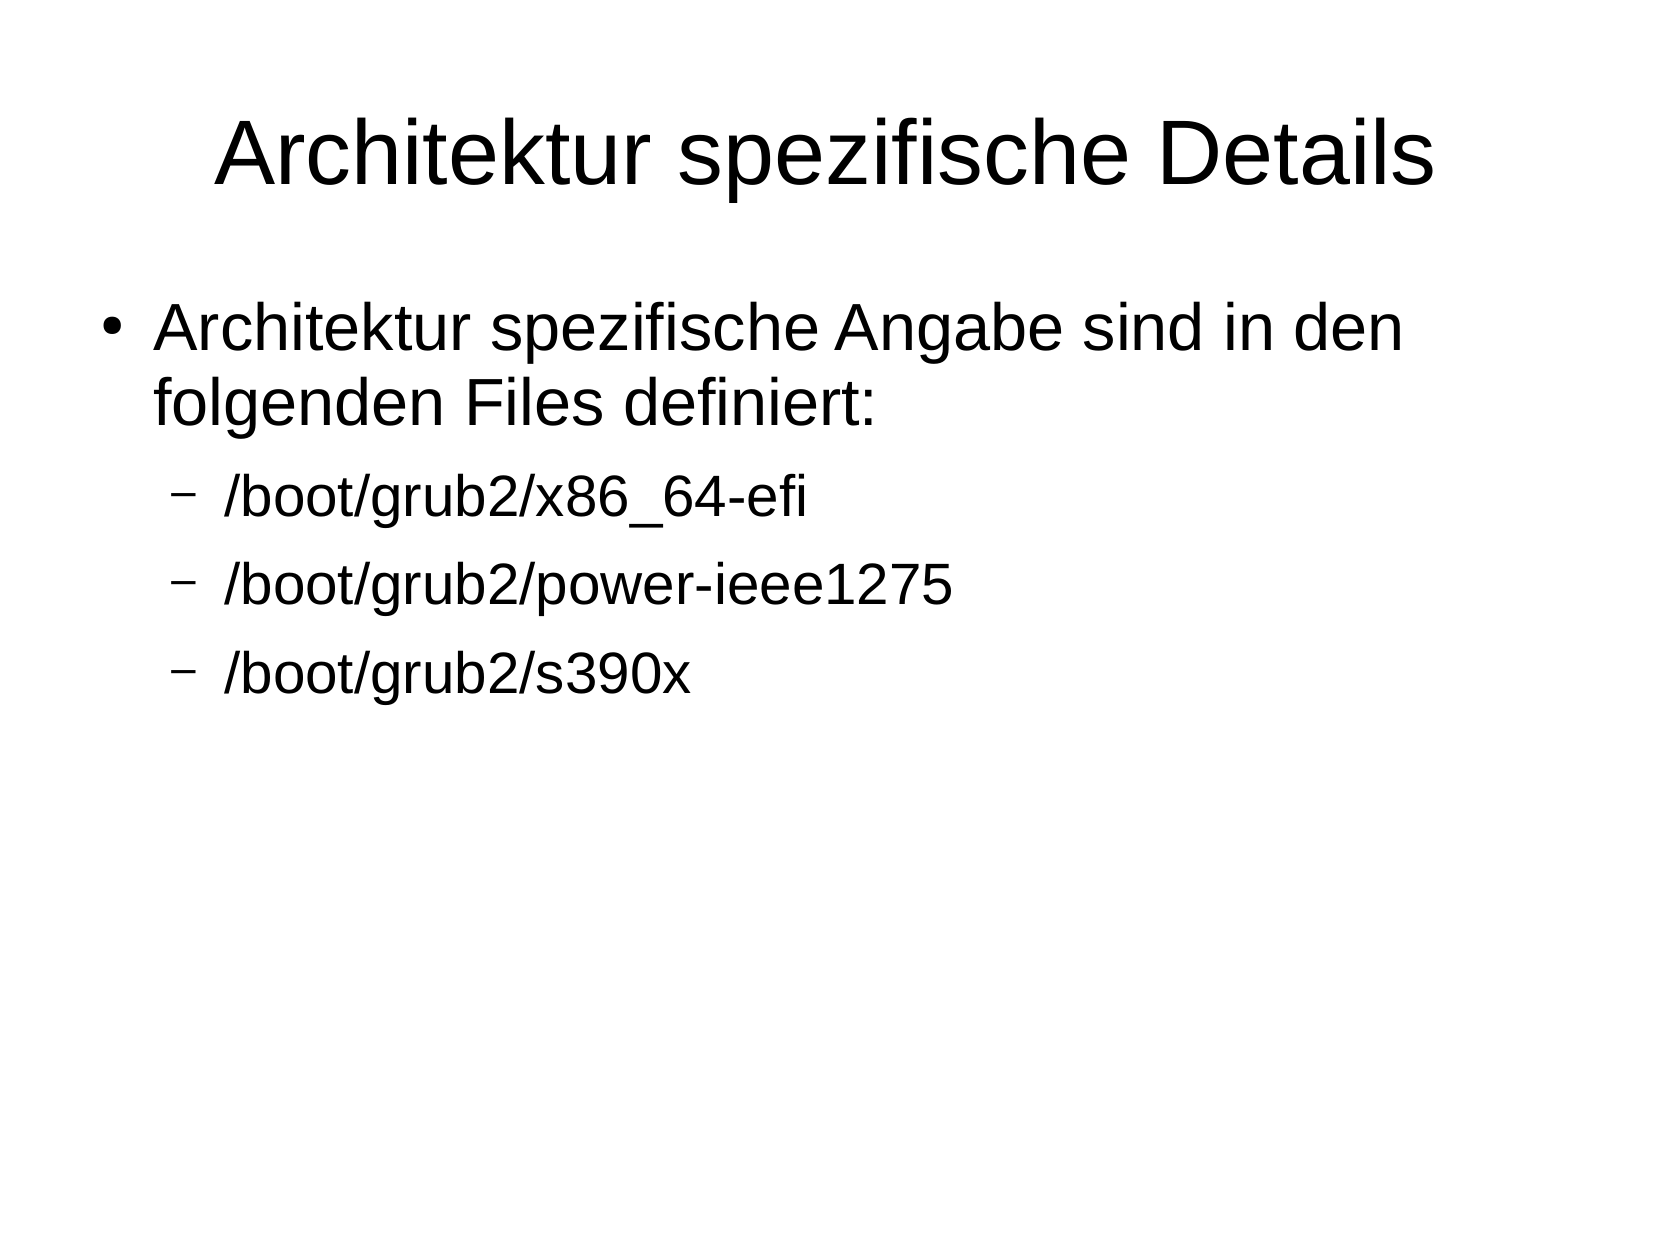

# Architektur spezifische Details
Architektur spezifische Angabe sind in den folgenden Files definiert:
/boot/grub2/x86_64-efi
/boot/grub2/power-ieee1275
/boot/grub2/s390x